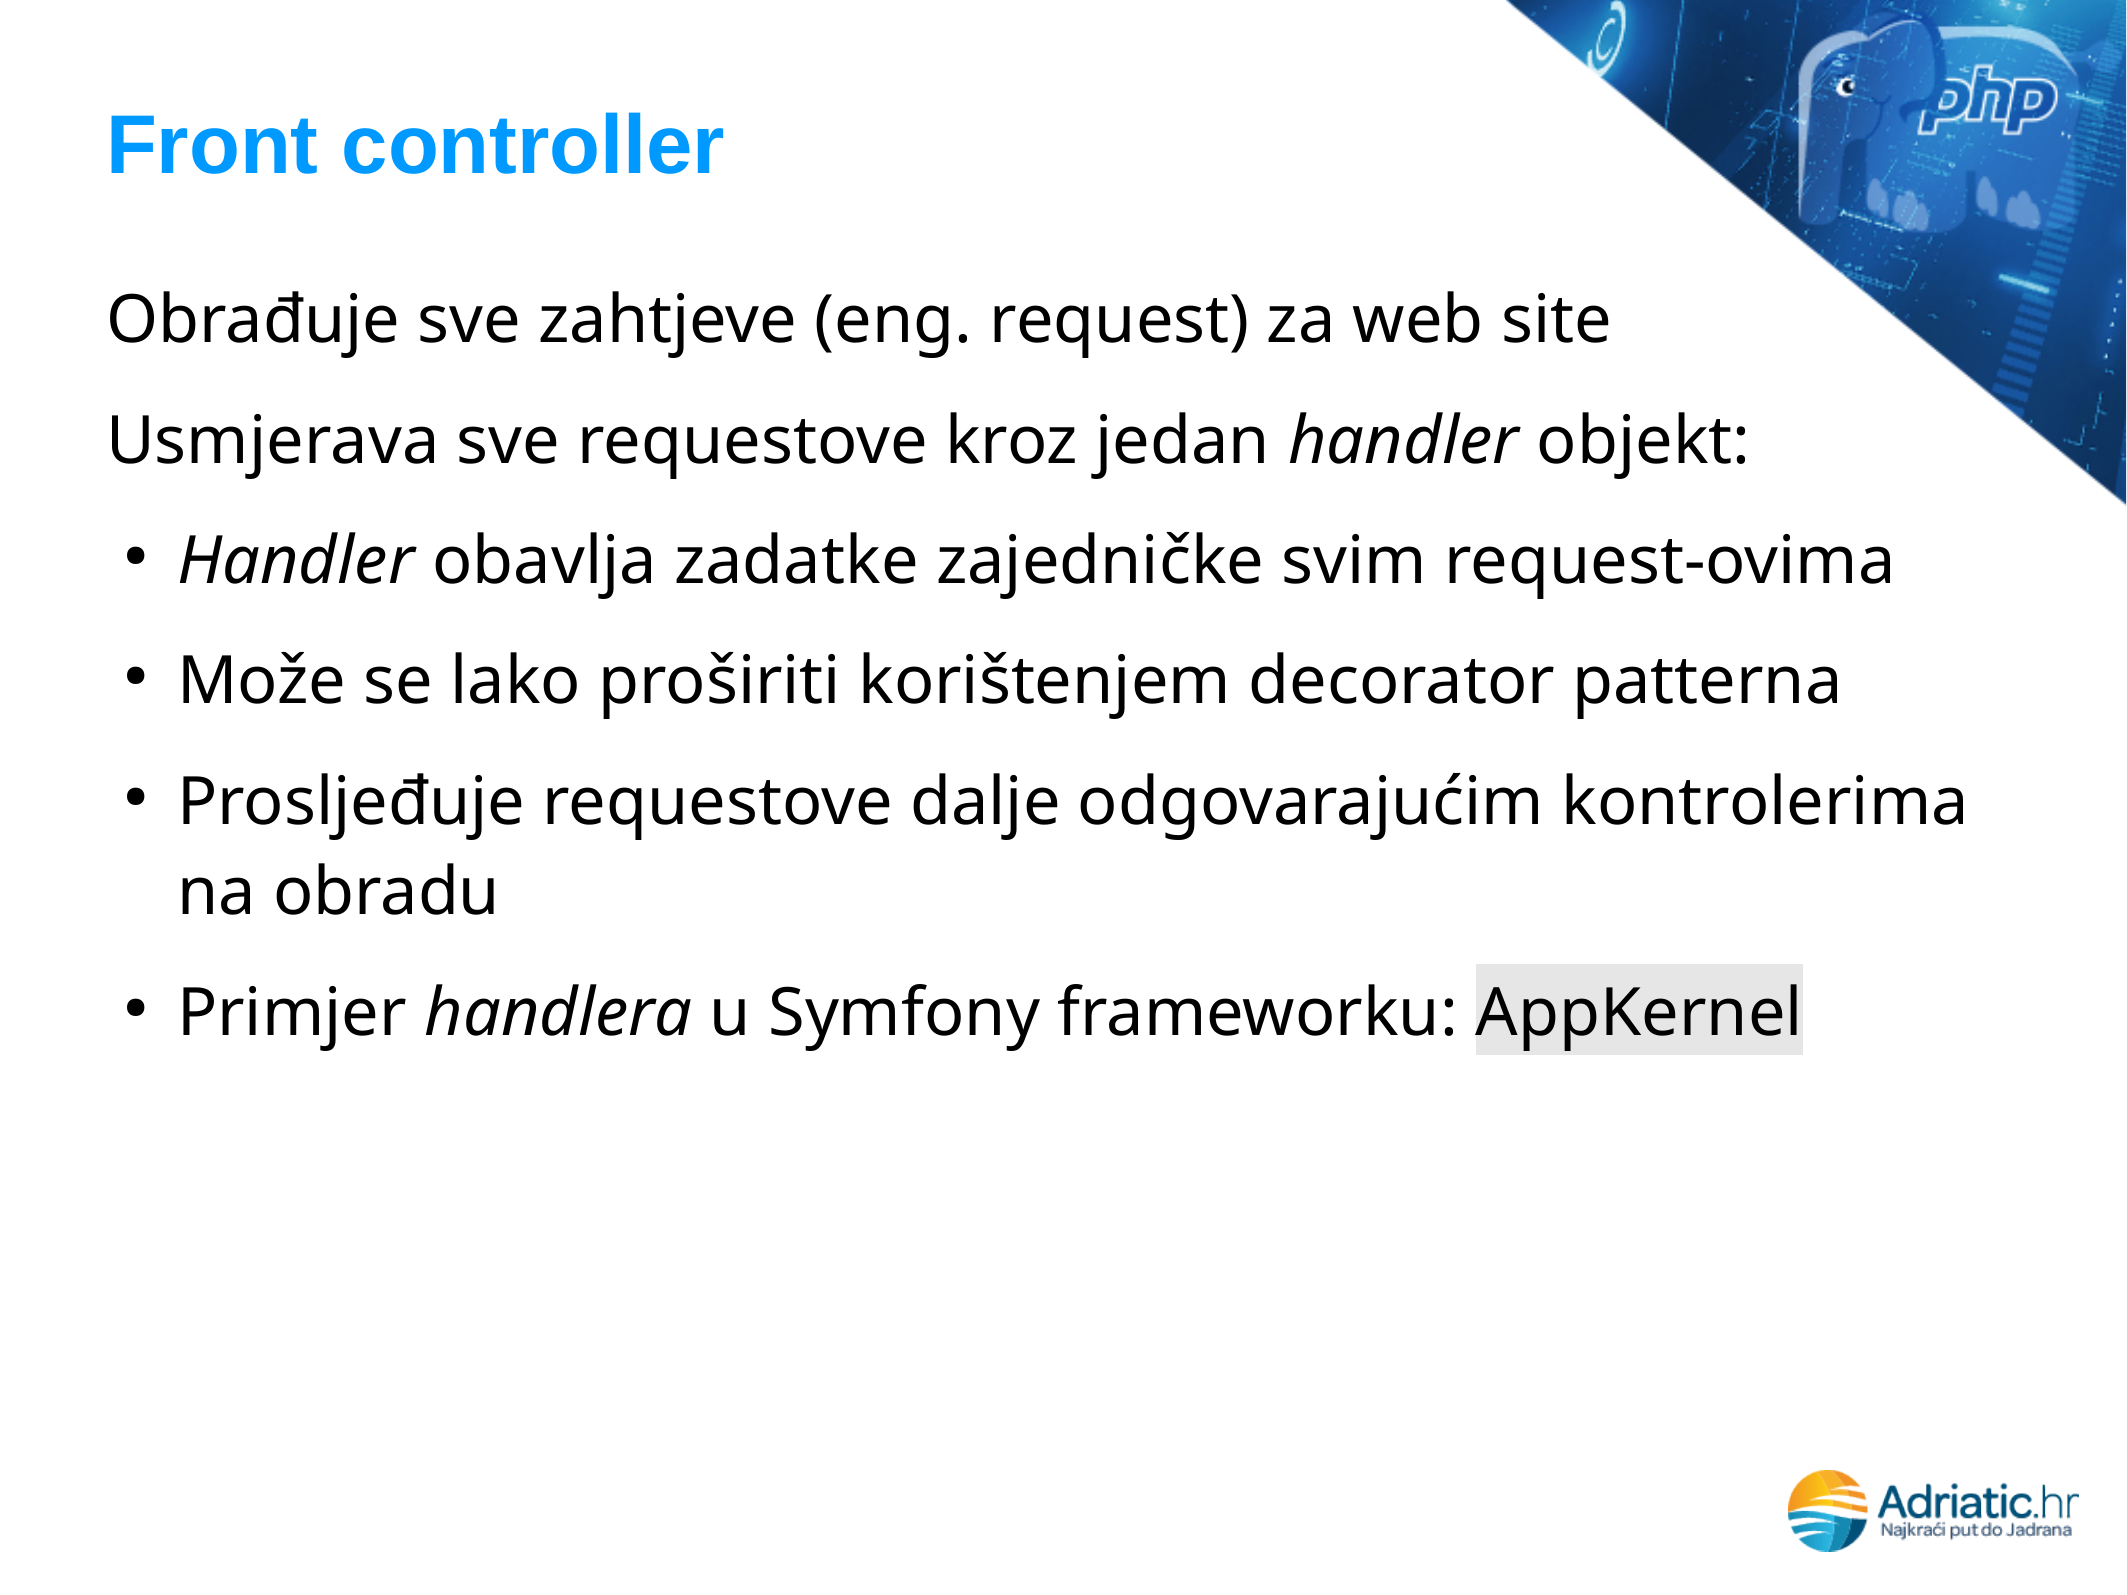

# Front controller
Obrađuje sve zahtjeve (eng. request) za web site
Usmjerava sve requestove kroz jedan handler objekt:
Handler obavlja zadatke zajedničke svim request-ovima
Može se lako proširiti korištenjem decorator patterna
Prosljeđuje requestove dalje odgovarajućim kontrolerima na obradu
Primjer handlera u Symfony frameworku: AppKernel